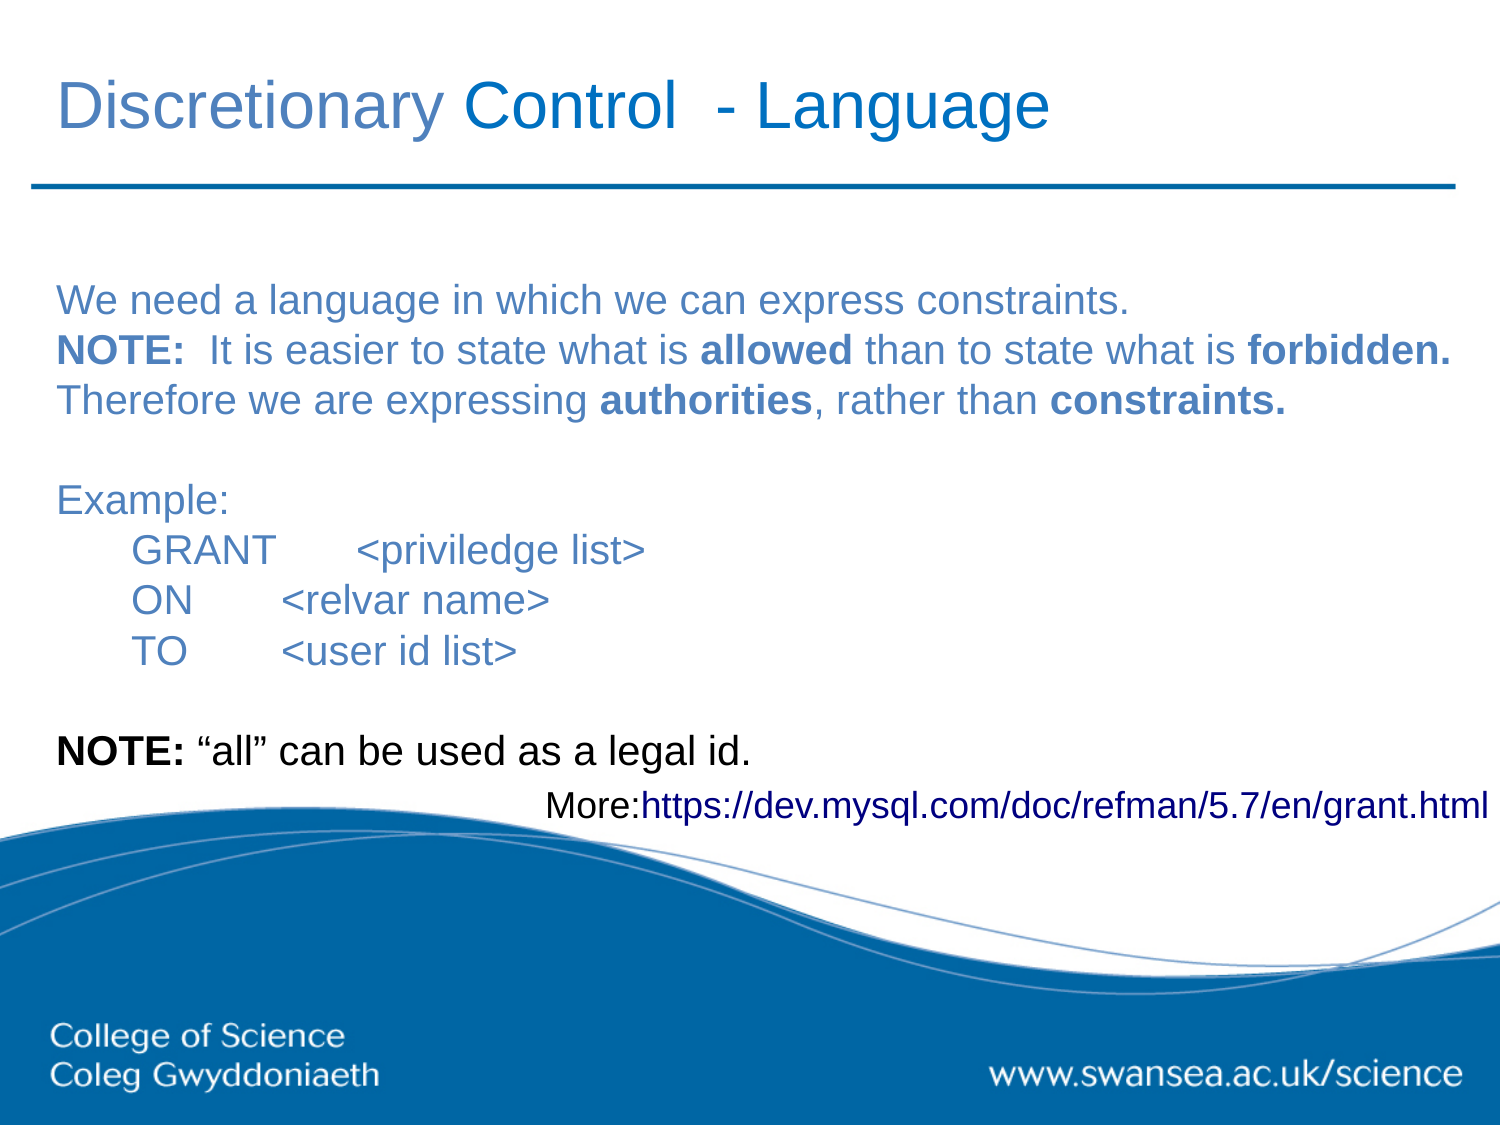

Discretionary Control - Language
We need a language in which we can express constraints.
NOTE: It is easier to state what is allowed than to state what is forbidden. Therefore we are expressing authorities, rather than constraints.
Example:
	GRANT		<priviledge list>
	ON		<relvar name>
	TO		<user id list>
NOTE: “all” can be used as a legal id.
More:https://dev.mysql.com/doc/refman/5.7/en/grant.html